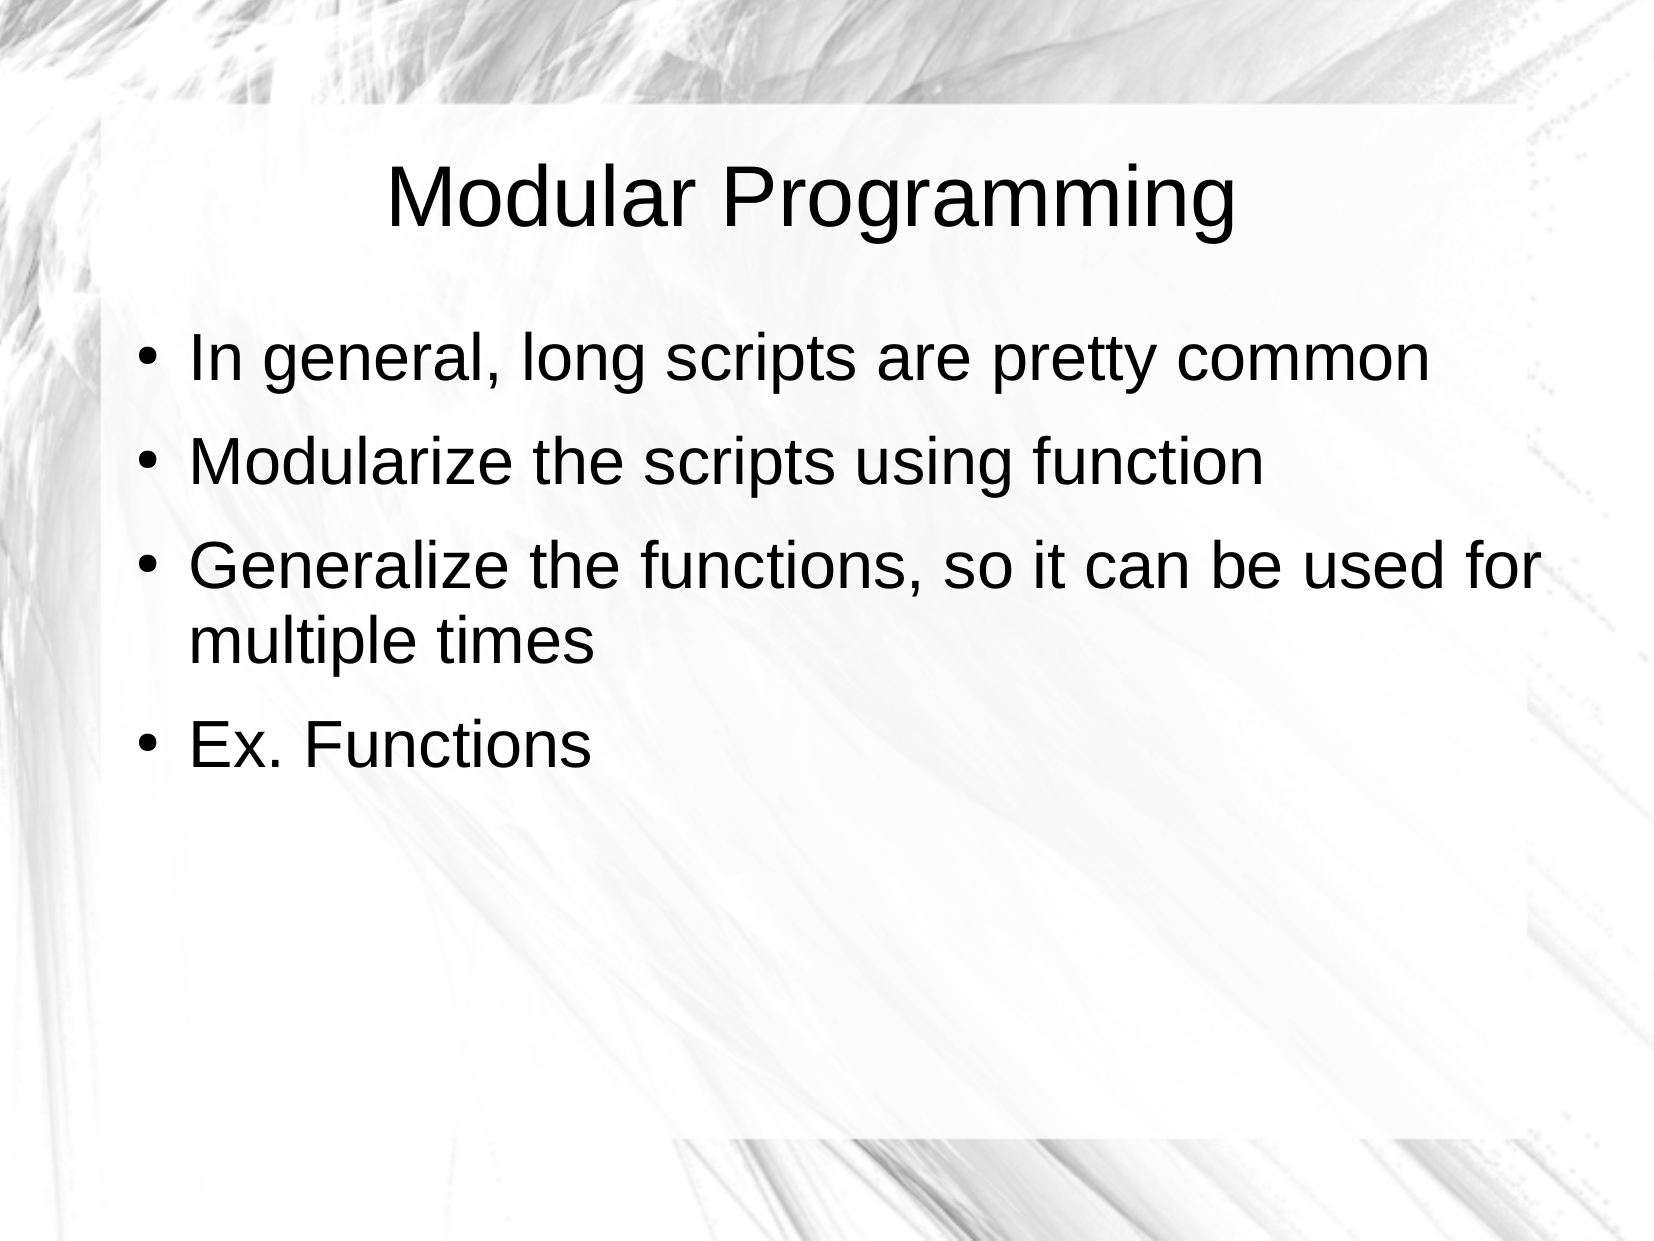

# Modular Programming
In general, long scripts are pretty common
Modularize the scripts using function
Generalize the functions, so it can be used for multiple times
Ex. Functions